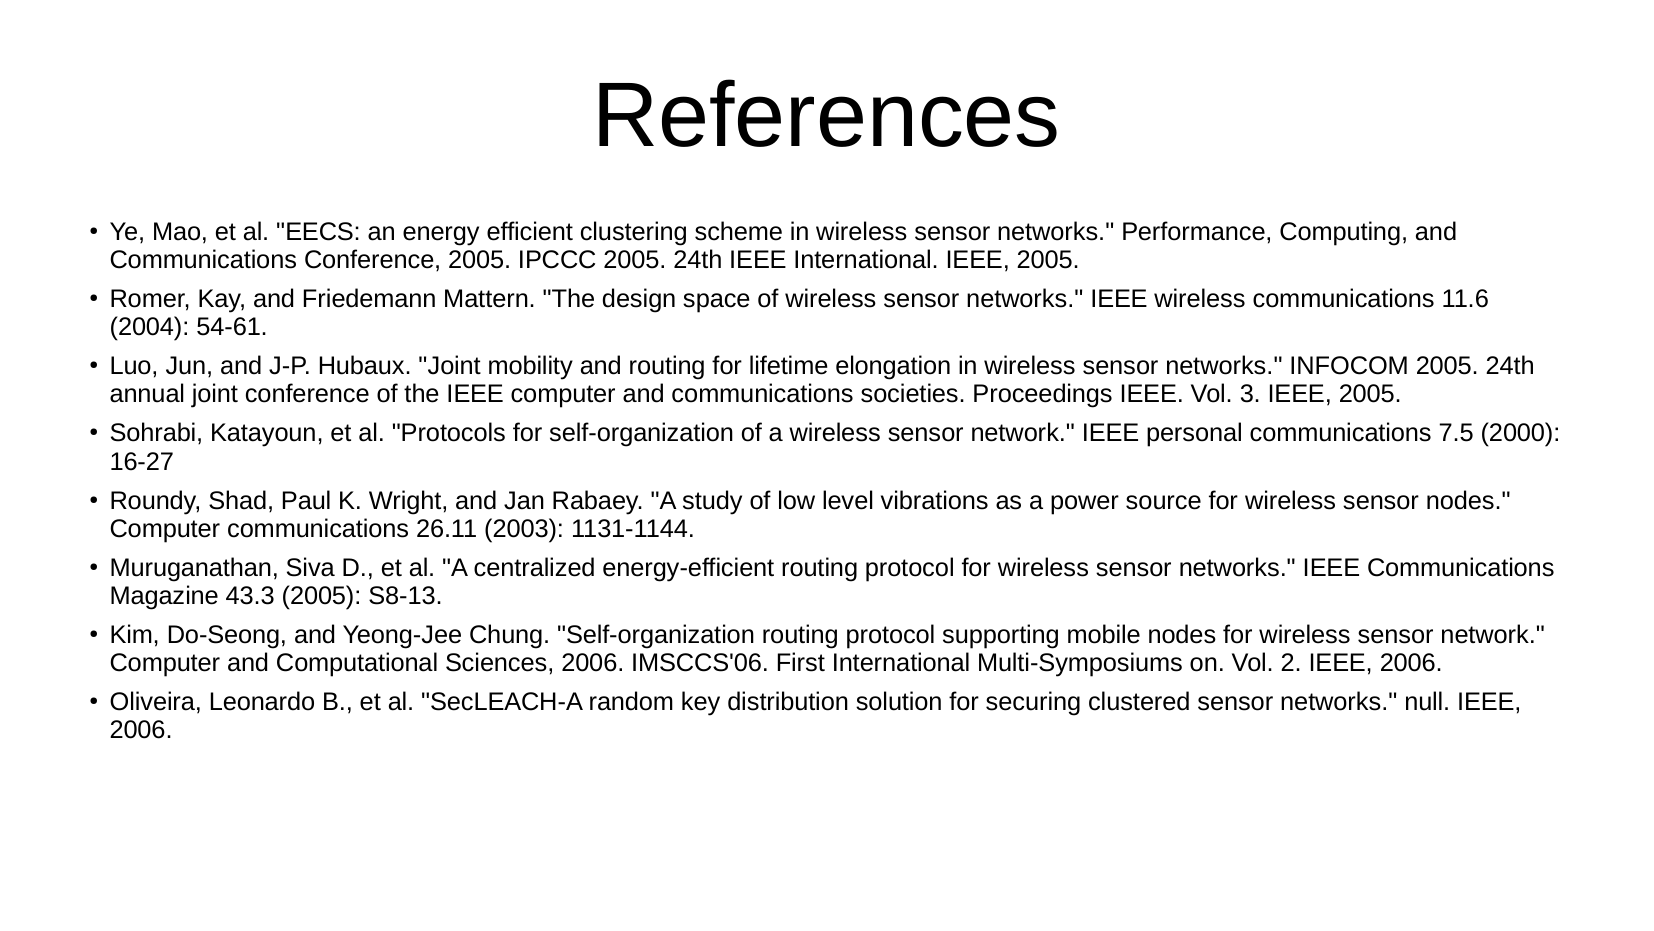

# References
Ye, Mao, et al. "EECS: an energy efficient clustering scheme in wireless sensor networks." Performance, Computing, and Communications Conference, 2005. IPCCC 2005. 24th IEEE International. IEEE, 2005.
Romer, Kay, and Friedemann Mattern. "The design space of wireless sensor networks." IEEE wireless communications 11.6 (2004): 54-61.
Luo, Jun, and J-P. Hubaux. "Joint mobility and routing for lifetime elongation in wireless sensor networks." INFOCOM 2005. 24th annual joint conference of the IEEE computer and communications societies. Proceedings IEEE. Vol. 3. IEEE, 2005.
Sohrabi, Katayoun, et al. "Protocols for self-organization of a wireless sensor network." IEEE personal communications 7.5 (2000): 16-27
Roundy, Shad, Paul K. Wright, and Jan Rabaey. "A study of low level vibrations as a power source for wireless sensor nodes." Computer communications 26.11 (2003): 1131-1144.
Muruganathan, Siva D., et al. "A centralized energy-efficient routing protocol for wireless sensor networks." IEEE Communications Magazine 43.3 (2005): S8-13.
Kim, Do-Seong, and Yeong-Jee Chung. "Self-organization routing protocol supporting mobile nodes for wireless sensor network." Computer and Computational Sciences, 2006. IMSCCS'06. First International Multi-Symposiums on. Vol. 2. IEEE, 2006.
Oliveira, Leonardo B., et al. "SecLEACH-A random key distribution solution for securing clustered sensor networks." null. IEEE, 2006.